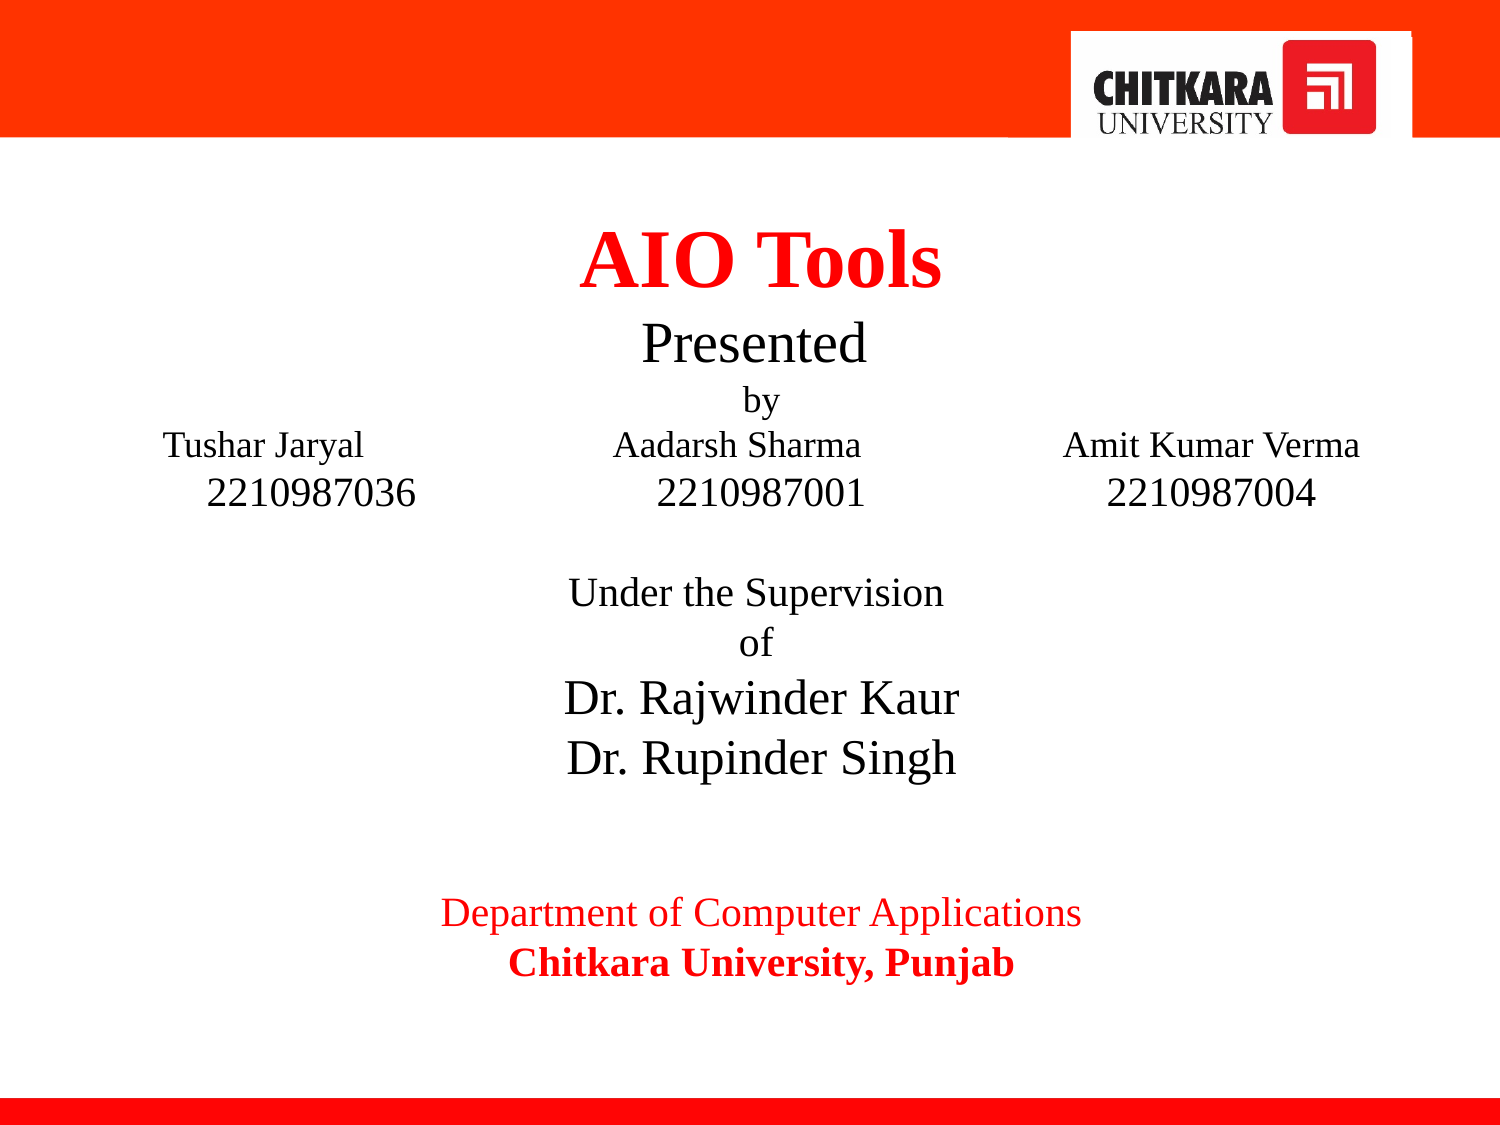

AIO Tools
Presented
by
Tushar Jaryal		Aadarsh Sharma		Amit Kumar Verma
2210987036		2210987001		2210987004
Under the Supervision
of
Dr. Rajwinder Kaur
Dr. Rupinder Singh
Department of Computer Applications
Chitkara University, Punjab